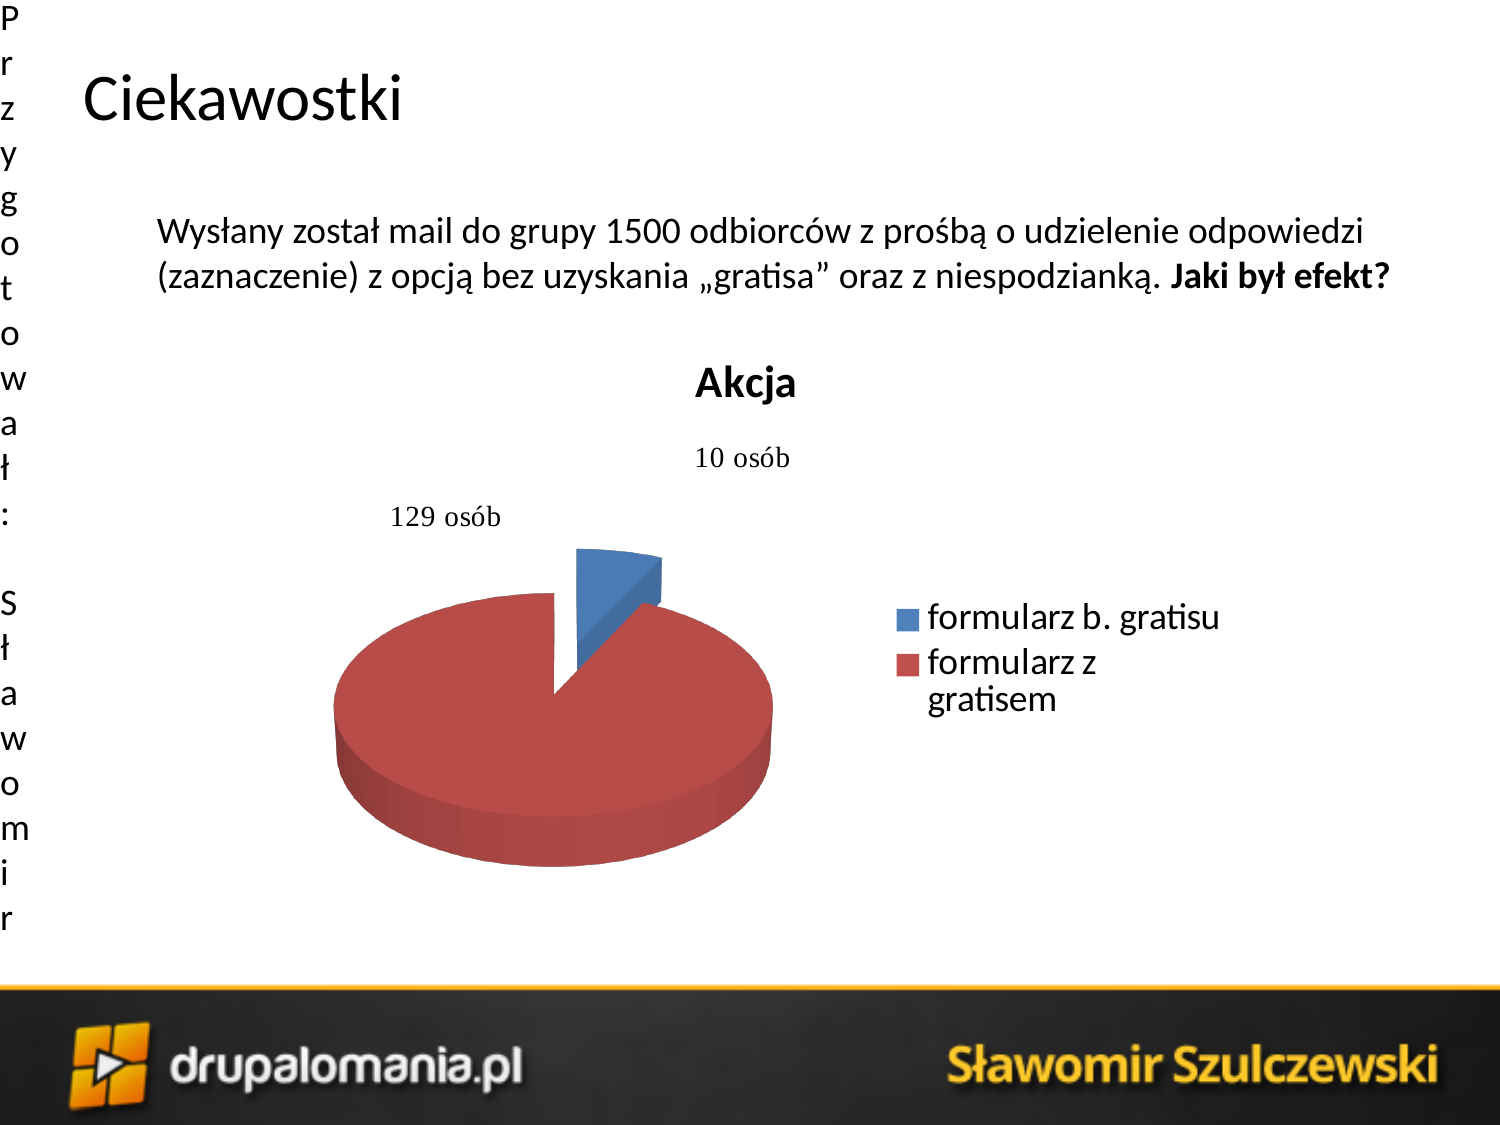

Przygotował: Sławomir Szulczewski (Drupalomania.pl)
Ciekawostki
Wysłany został mail do grupy 1500 odbiorców z prośbą o udzielenie odpowiedzi
(zaznaczenie) z opcją bez uzyskania „gratisa” oraz z niespodzianką. Jaki był efekt?
[unsupported chart]